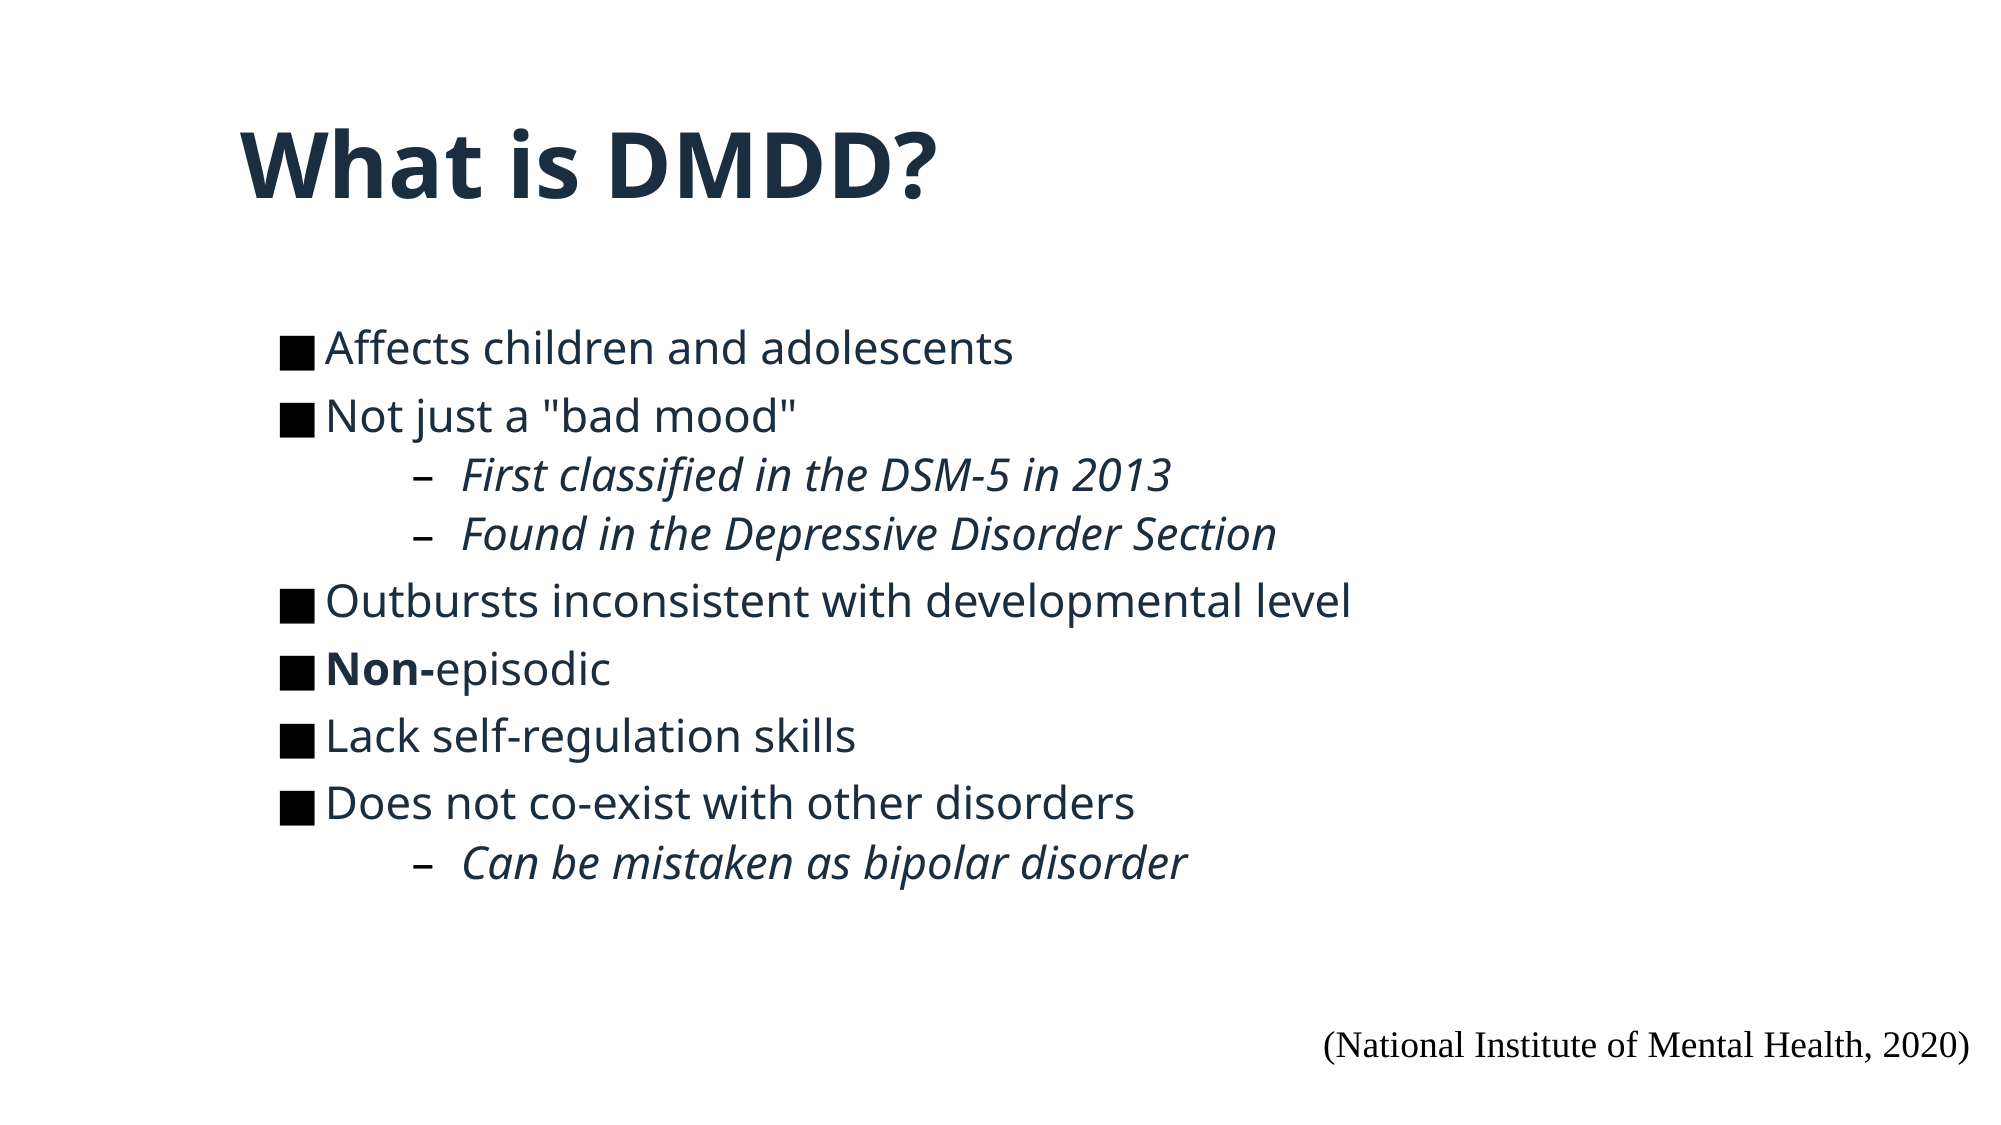

# What is DMDD?
Affects children and adolescents
Not just a "bad mood"
First classified in the DSM-5 in 2013
Found in the Depressive Disorder Section
Outbursts inconsistent with developmental level
Non-episodic
Lack self-regulation skills
Does not co-exist with other disorders
Can be mistaken as bipolar disorder
(National Institute of Mental Health, 2020)